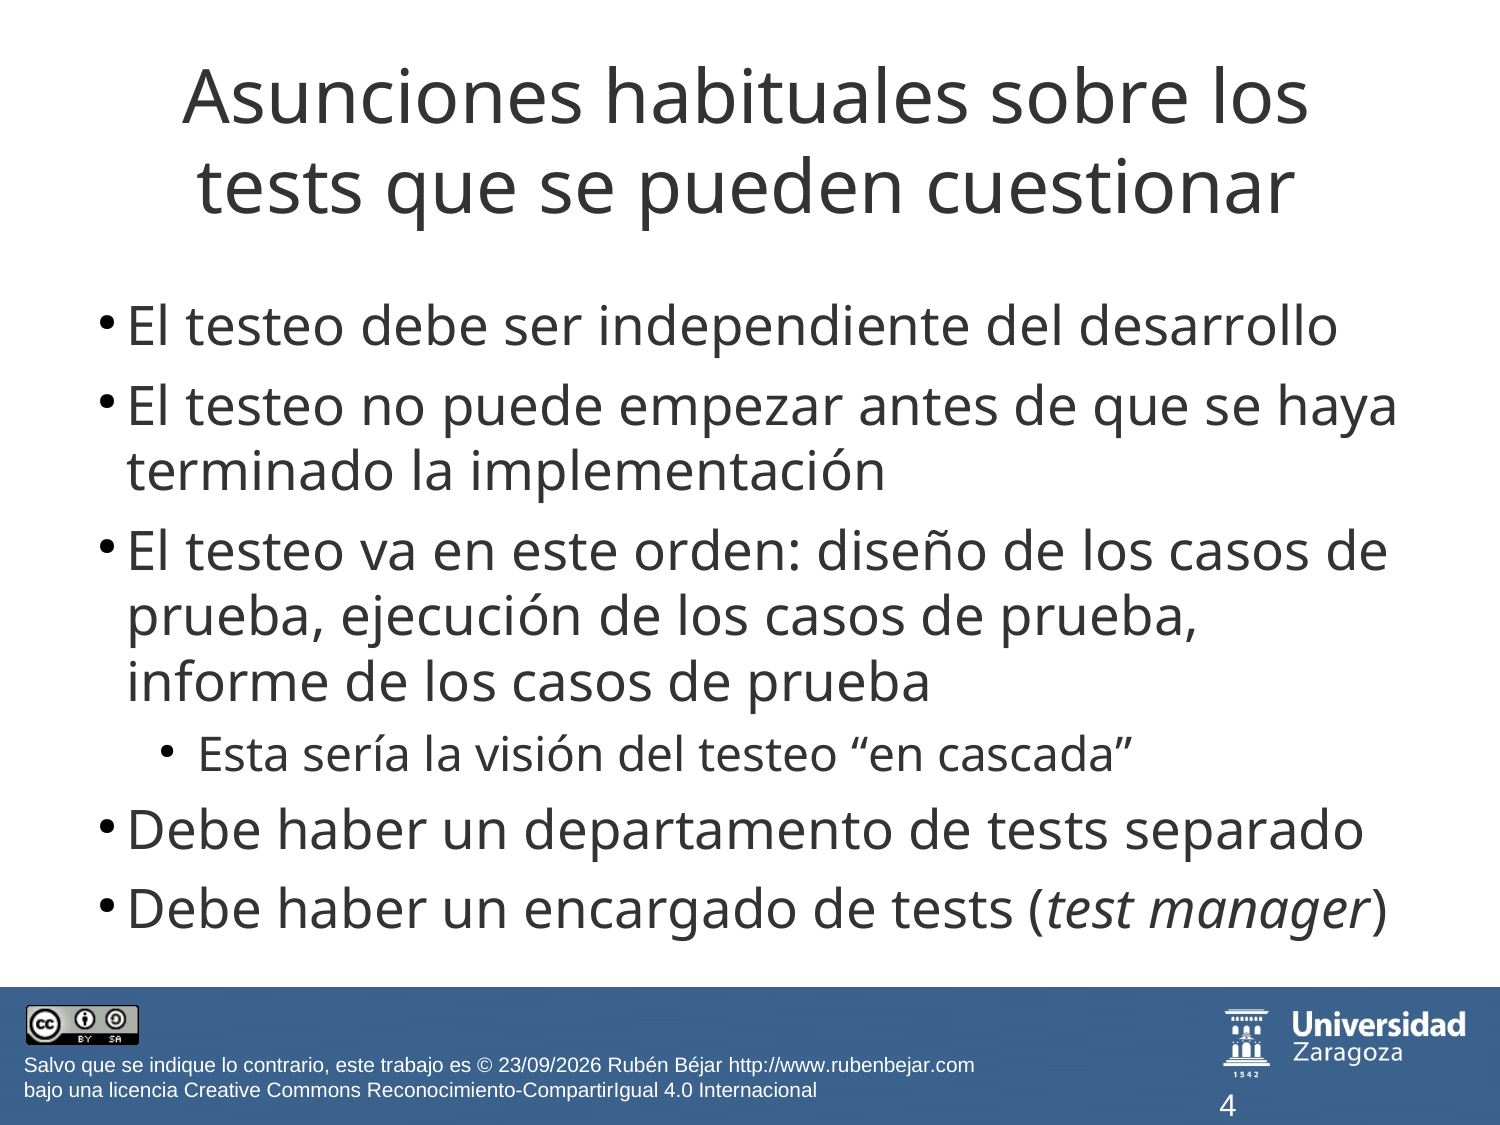

# Asunciones habituales sobre los tests que se pueden cuestionar
El testeo debe ser independiente del desarrollo
El testeo no puede empezar antes de que se haya terminado la implementación
El testeo va en este orden: diseño de los casos de prueba, ejecución de los casos de prueba, informe de los casos de prueba
Esta sería la visión del testeo “en cascada”
Debe haber un departamento de tests separado
Debe haber un encargado de tests (test manager)